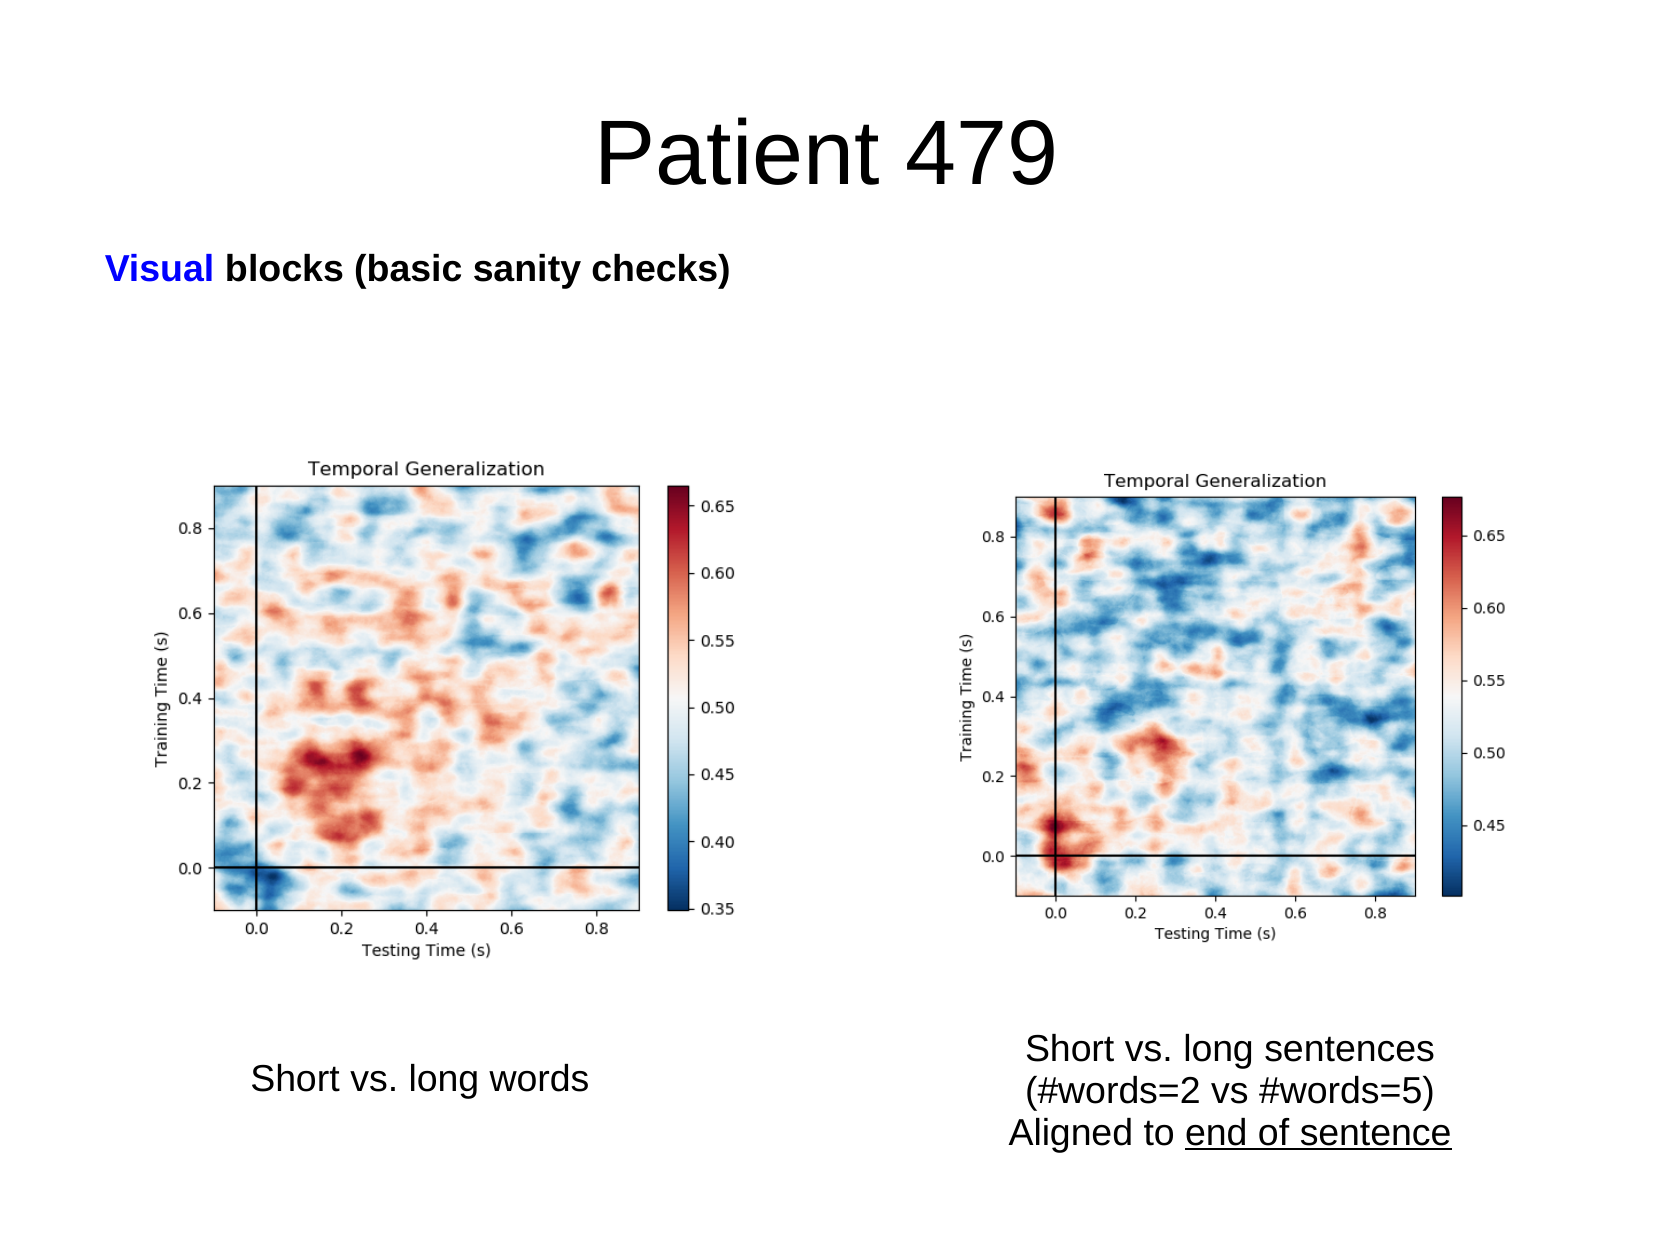

# Patient 479
Visual blocks (basic sanity checks)
Short vs. long sentences
(#words=2 vs #words=5)
Aligned to end of sentence
Short vs. long words